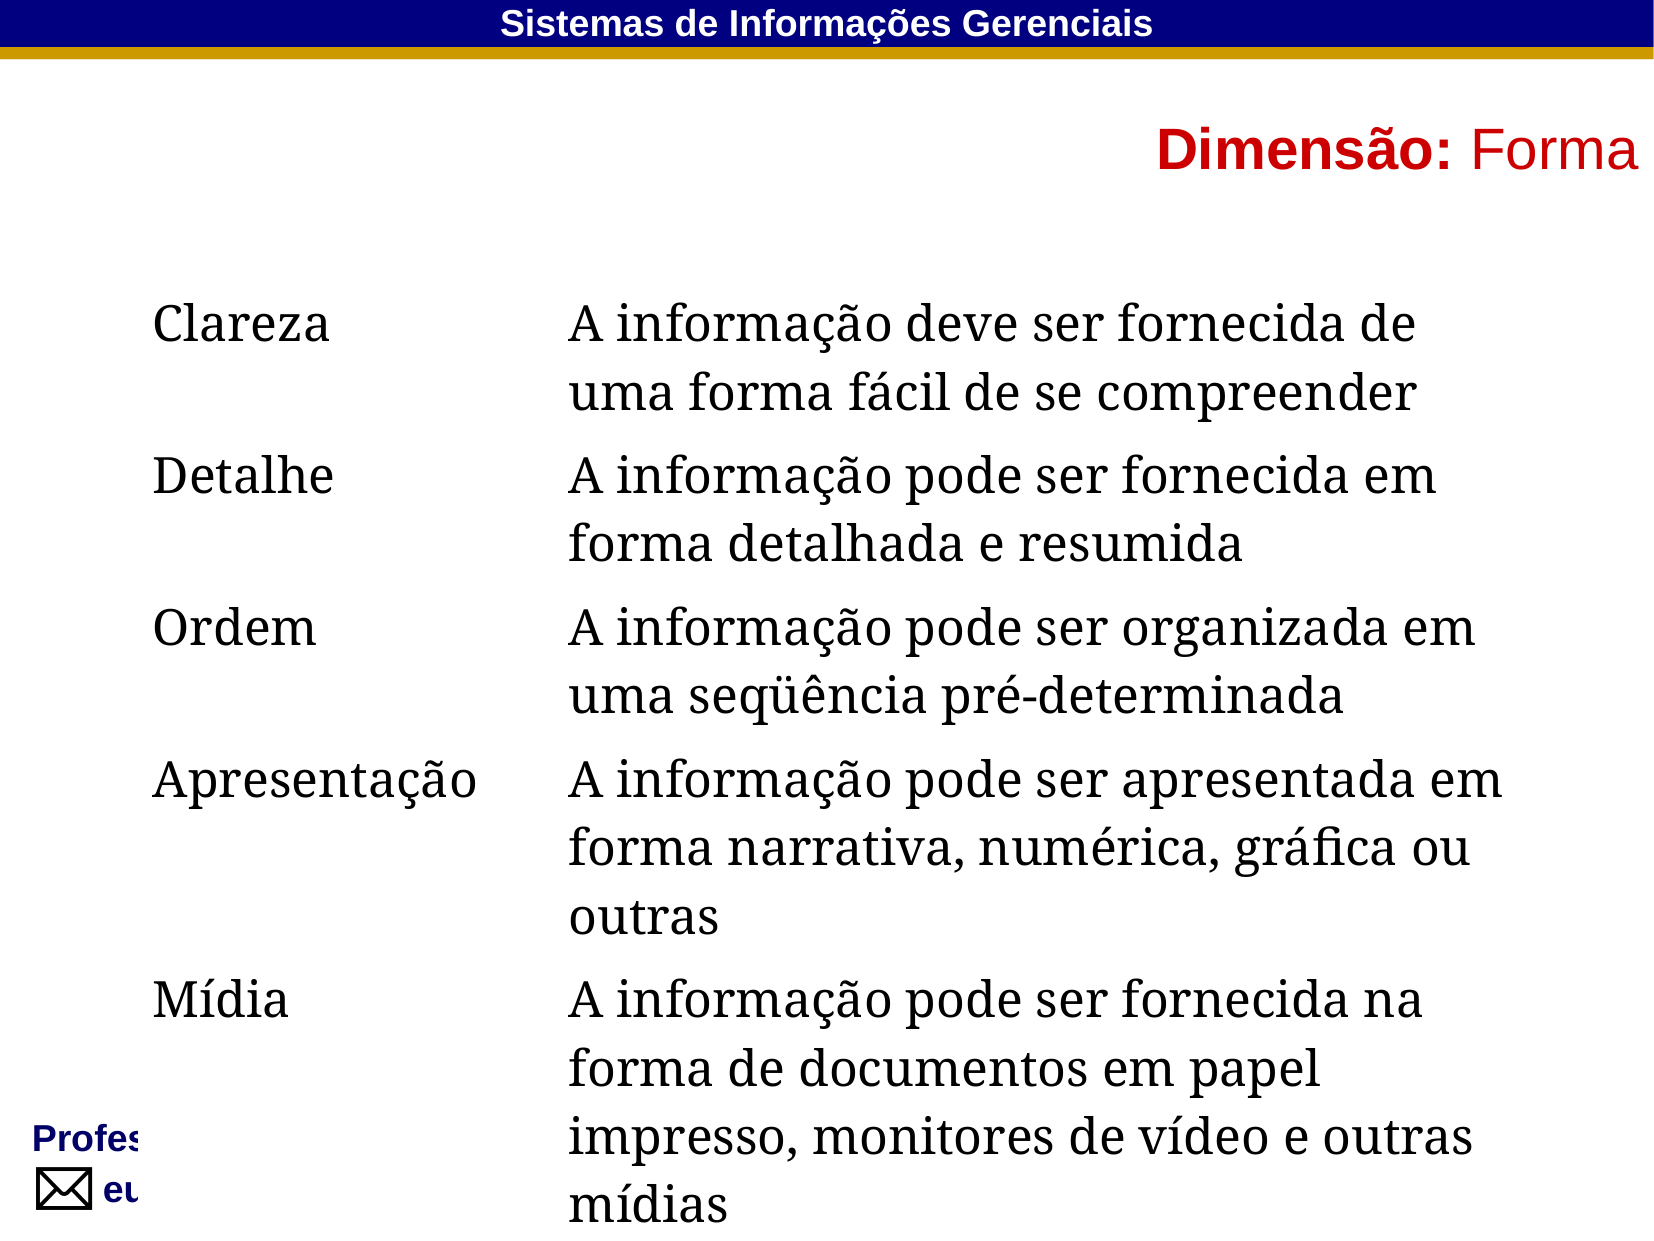

Empreendedorismo
Sistemas de Informações Gerenciais
Dimensão: Forma
| Clareza | A informação deve ser fornecida de uma forma fácil de se compreender |
| --- | --- |
| Detalhe | A informação pode ser fornecida em forma detalhada e resumida |
| Ordem | A informação pode ser organizada em uma seqüência pré-determinada |
| Apresentação | A informação pode ser apresentada em forma narrativa, numérica, gráfica ou outras |
| Mídia | A informação pode ser fornecida na forma de documentos em papel impresso, monitores de vídeo e outras mídias |
Professor: Euristenho Júnior
euristenhojr@gmail.com